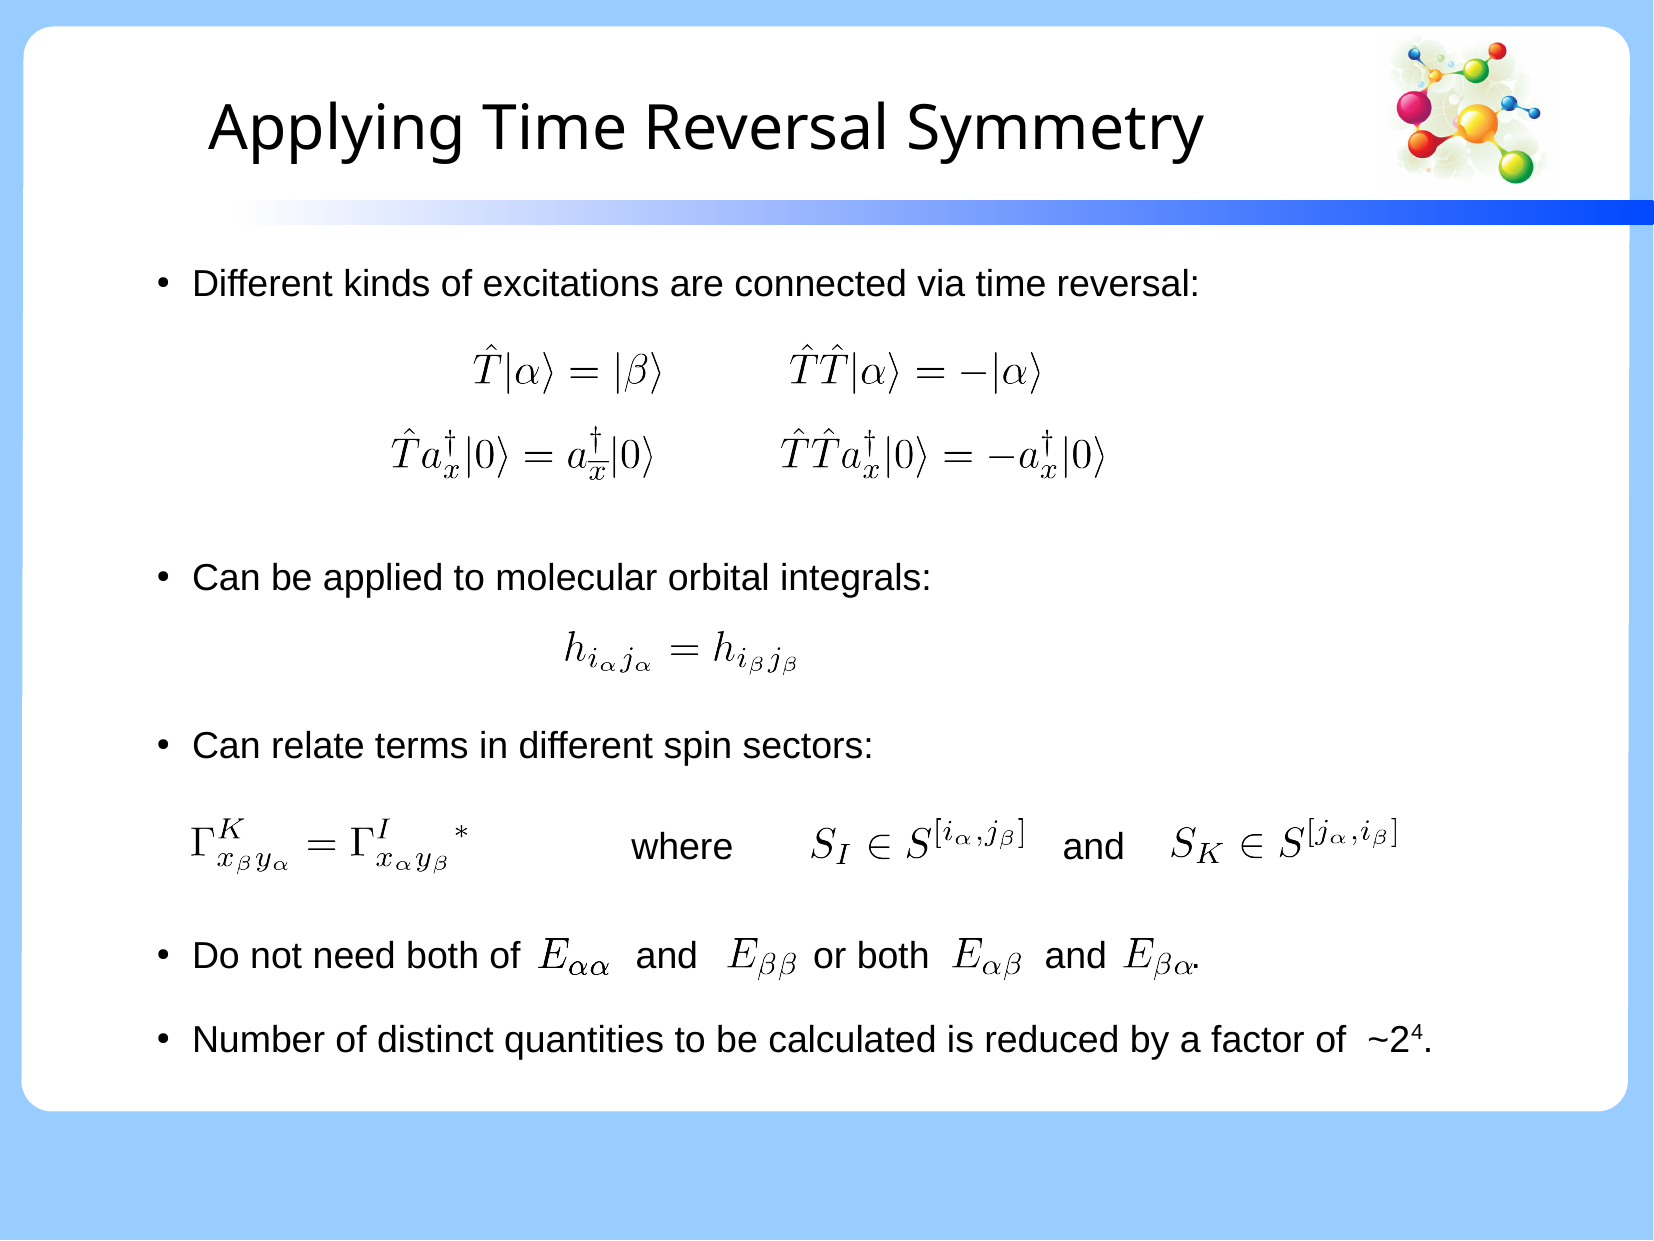

# Applying Time Reversal Symmetry
Different kinds of excitations are connected via time reversal:
Can be applied to molecular orbital integrals:
Can relate terms in different spin sectors:
Do not need both of and or both and .
Number of distinct quantities to be calculated is reduced by a factor of ~24.
where
and